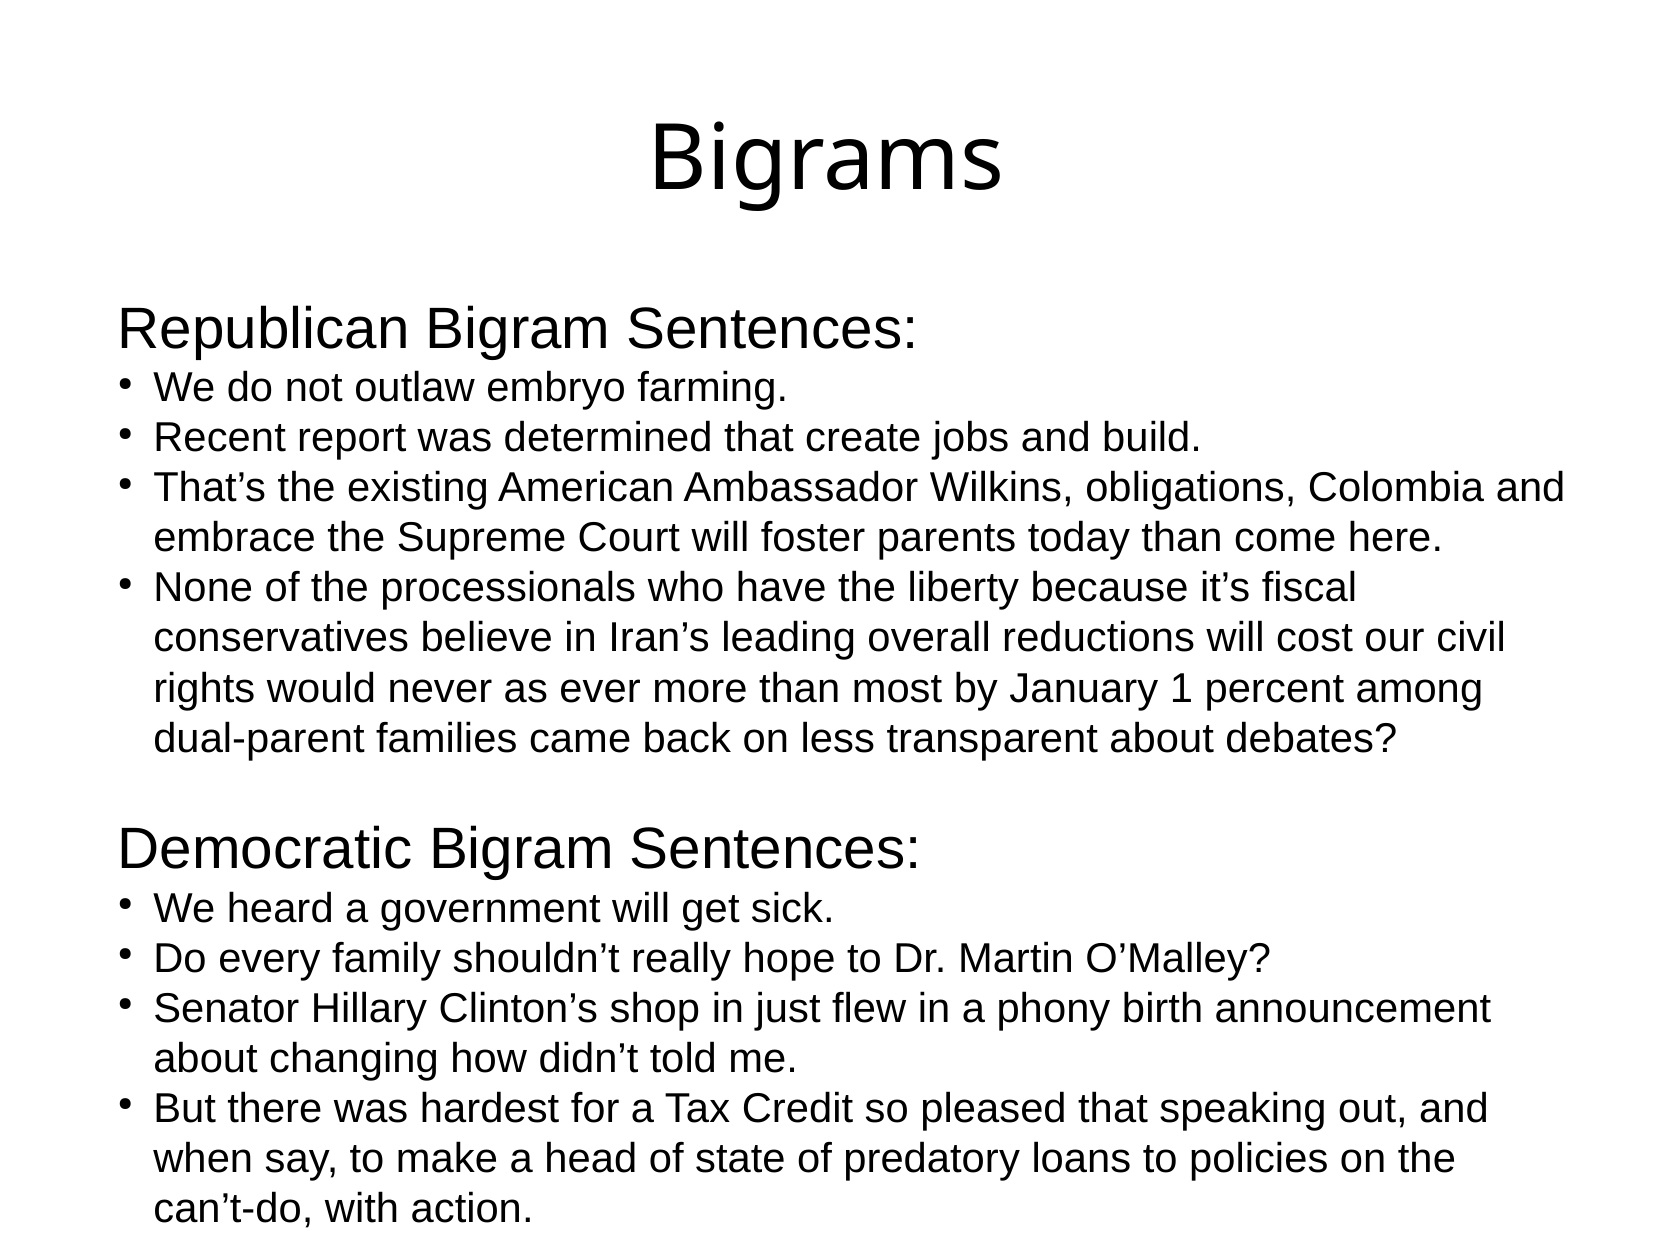

Bigrams
Republican Bigram Sentences:
We do not outlaw embryo farming.
Recent report was determined that create jobs and build.
That’s the existing American Ambassador Wilkins, obligations, Colombia and embrace the Supreme Court will foster parents today than come here.
None of the processionals who have the liberty because it’s fiscal conservatives believe in Iran’s leading overall reductions will cost our civil rights would never as ever more than most by January 1 percent among dual-parent families came back on less transparent about debates?
Democratic Bigram Sentences:
We heard a government will get sick.
Do every family shouldn’t really hope to Dr. Martin O’Malley?
Senator Hillary Clinton’s shop in just flew in a phony birth announcement about changing how didn’t told me.
But there was hardest for a Tax Credit so pleased that speaking out, and when say, to make a head of state of predatory loans to policies on the can’t-do, with action.